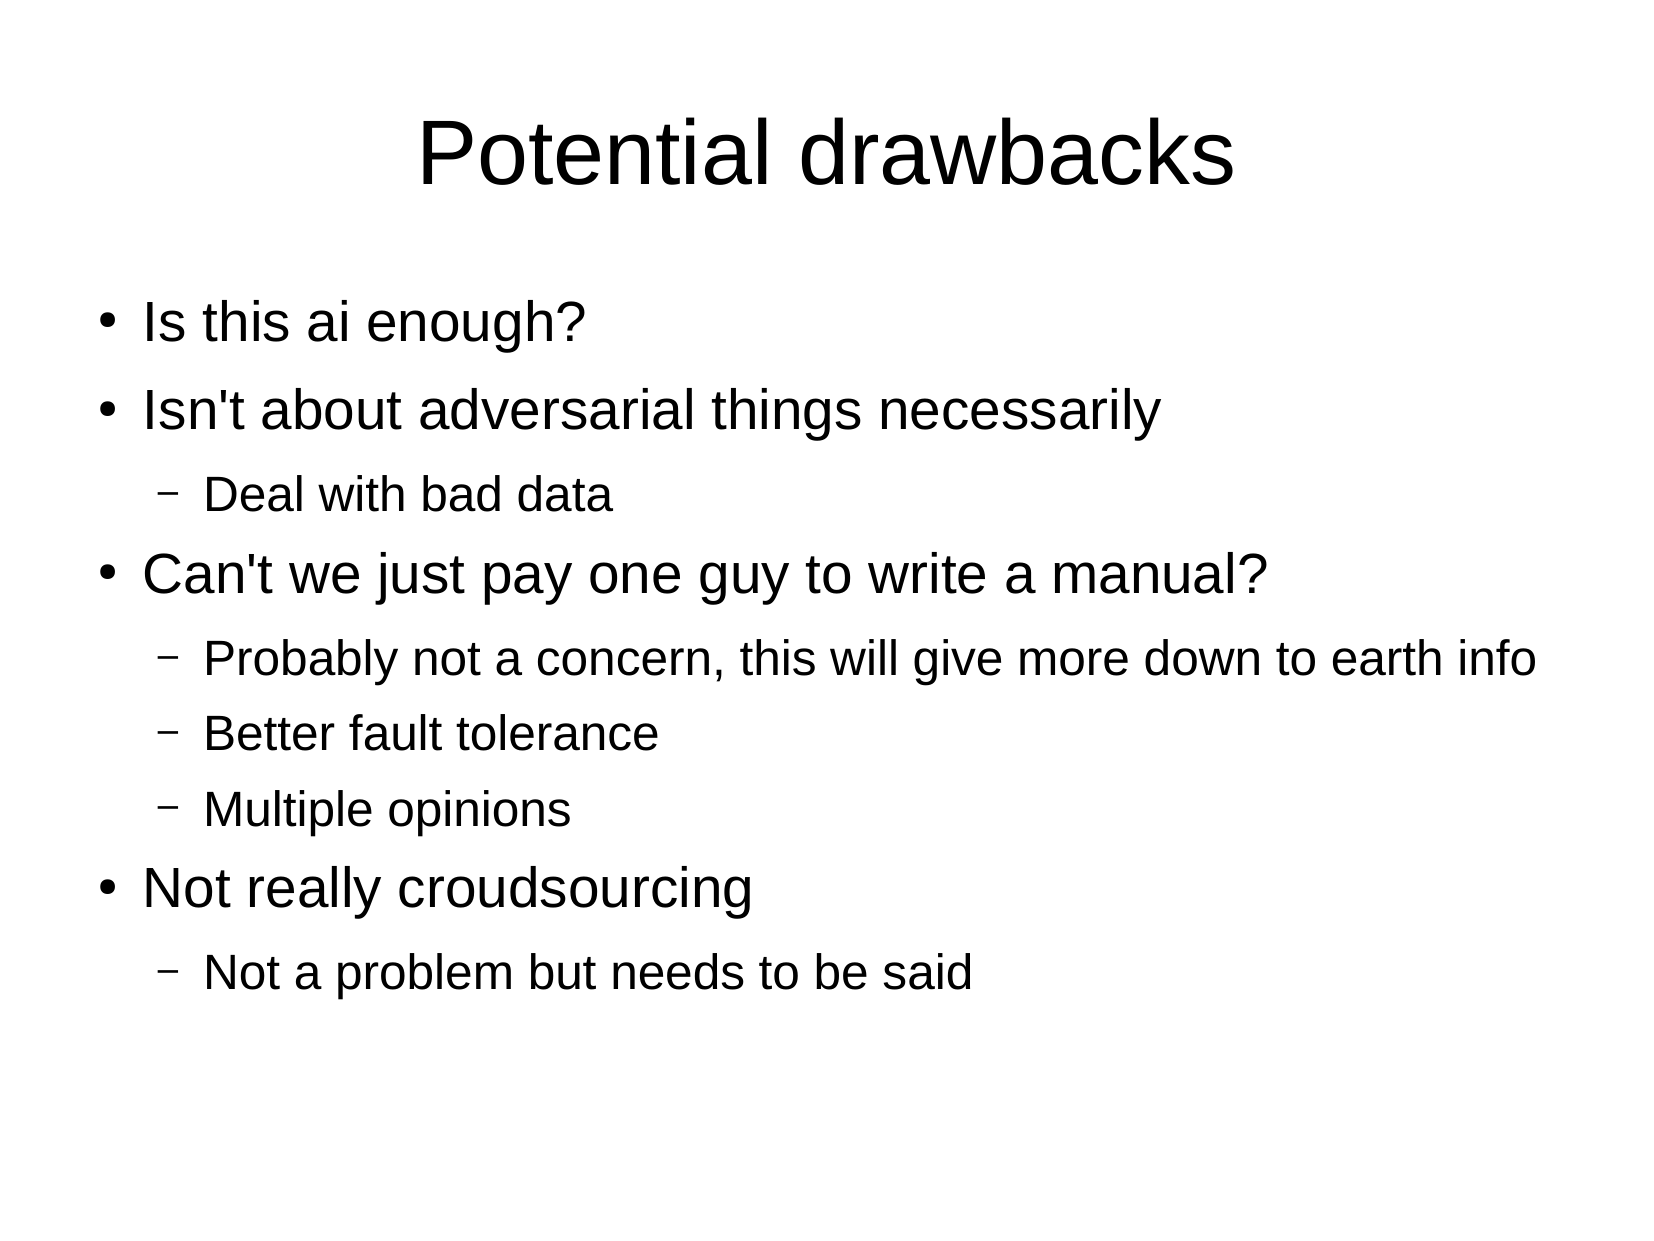

# Potential drawbacks
Is this ai enough?
Isn't about adversarial things necessarily
Deal with bad data
Can't we just pay one guy to write a manual?
Probably not a concern, this will give more down to earth info
Better fault tolerance
Multiple opinions
Not really croudsourcing
Not a problem but needs to be said